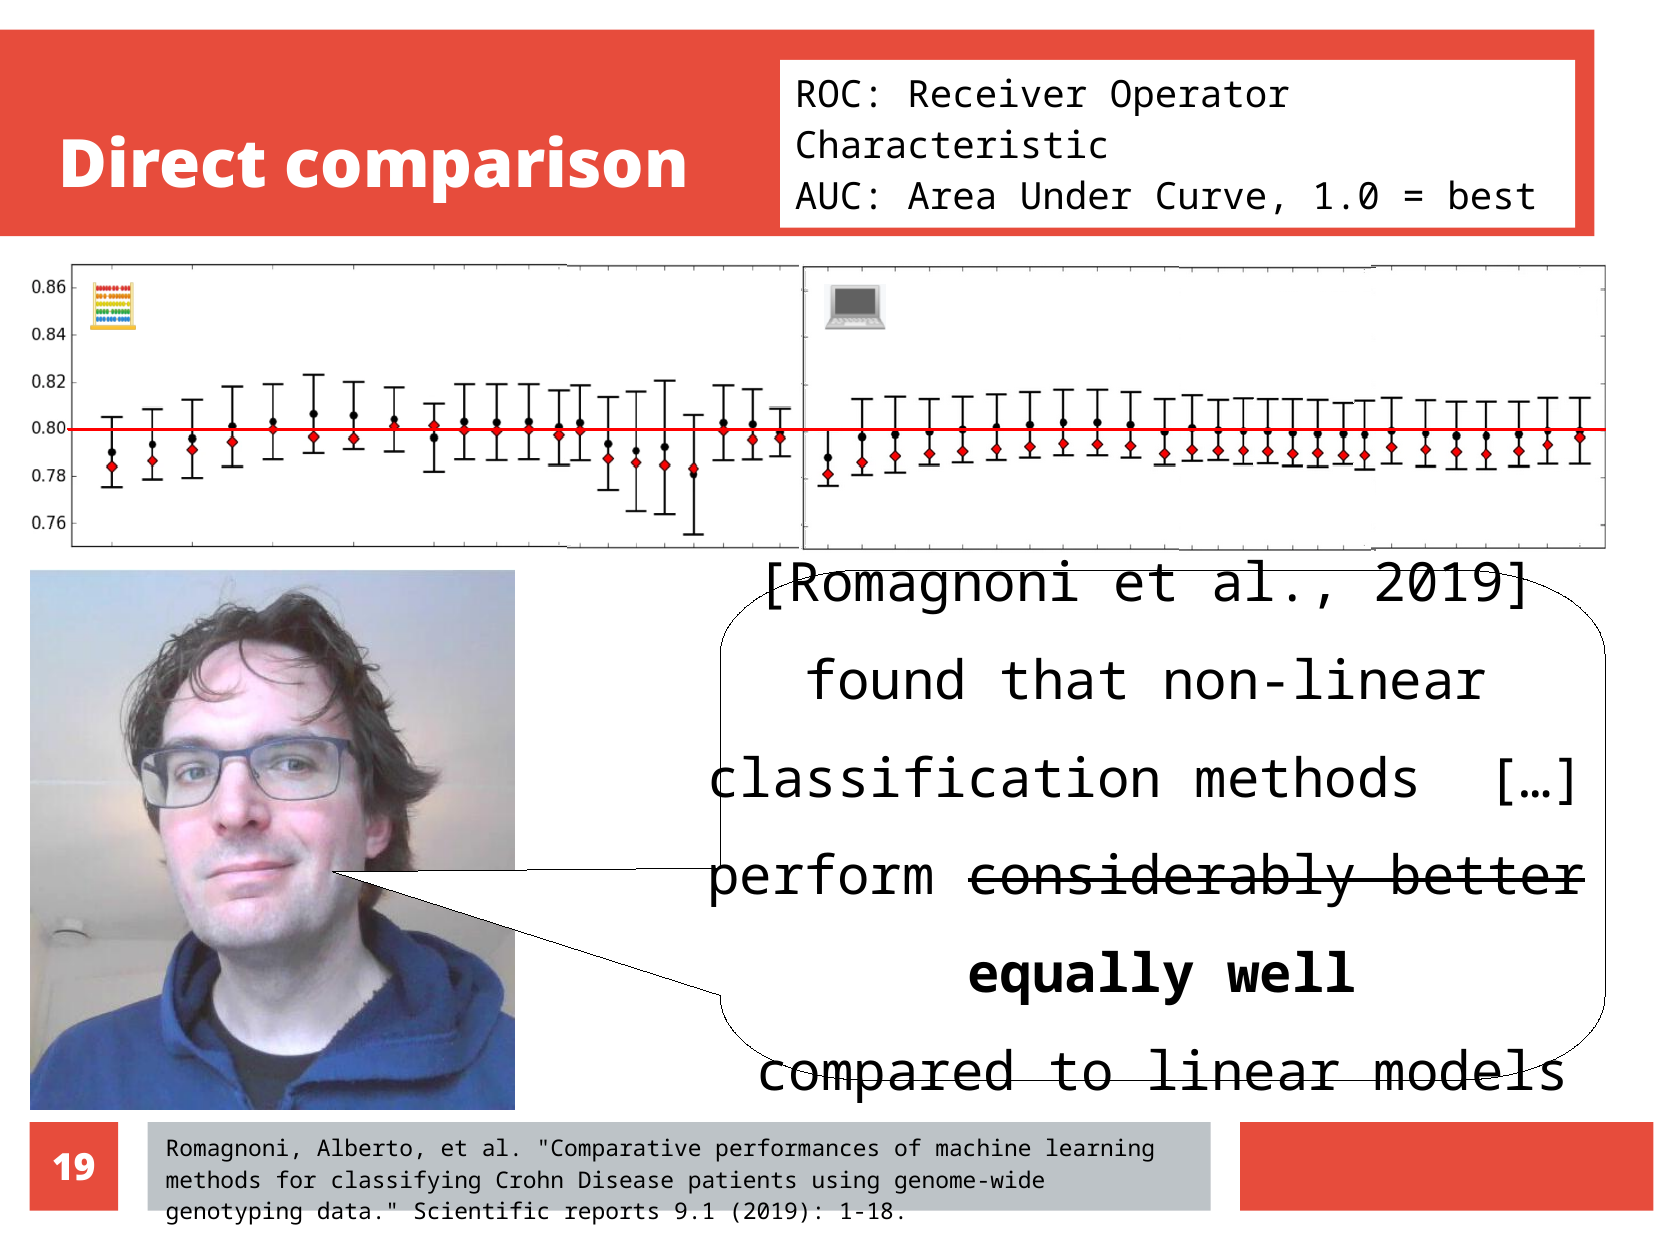

# Direct comparison
ROC: Receiver Operator Characteristic
AUC: Area Under Curve, 1.0 = best
[Romagnoni et al., 2019]
found that non-linear
classification methods […]
perform considerably better
equally well
compared to linear models
19
Romagnoni, Alberto, et al. "Comparative performances of machine learning
methods for classifying Crohn Disease patients using genome-wide
genotyping data." Scientific reports 9.1 (2019): 1-18.